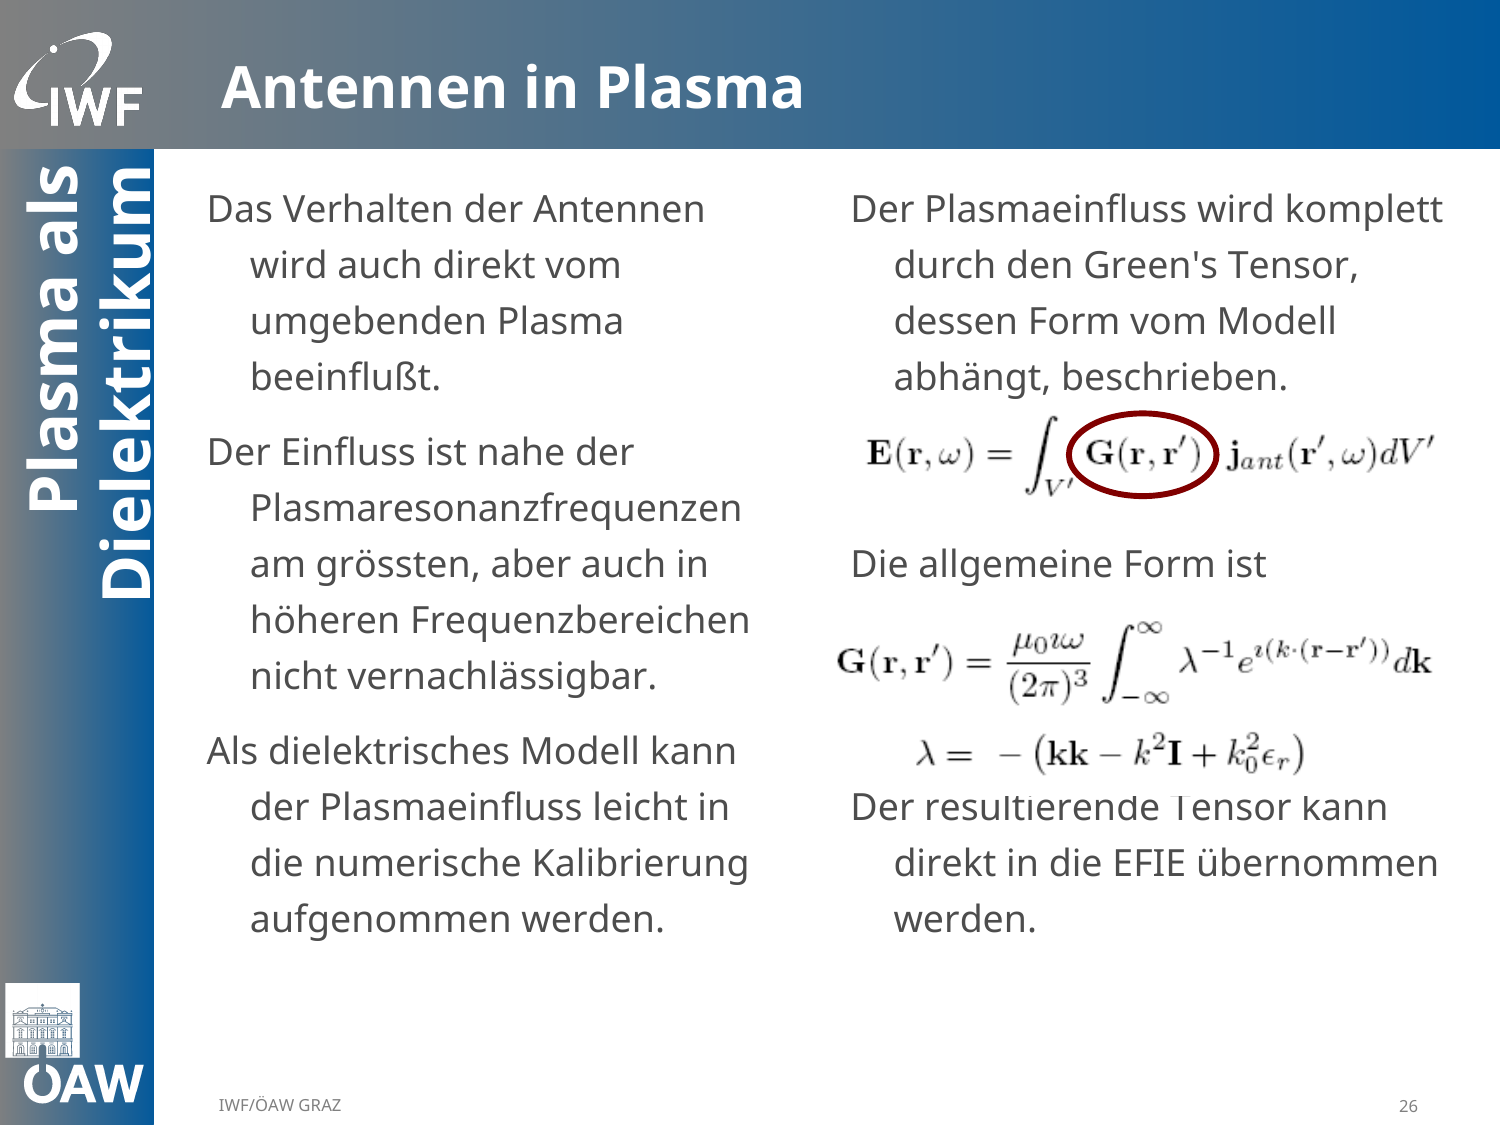

Antennen in Plasma
# Das Verhalten der Antennen wird auch direkt vom umgebenden Plasma beeinflußt.
Der Einfluss ist nahe der Plasmaresonanzfrequenzen am grössten, aber auch in höheren Frequenzbereichen nicht vernachlässigbar.
Als dielektrisches Modell kann der Plasmaeinfluss leicht in die numerische Kalibrierung aufgenommen werden.
Der Plasmaeinfluss wird komplett durch den Green's Tensor, dessen Form vom Modell abhängt, beschrieben.
Die allgemeine Form ist
Der resultierende Tensor kann direkt in die EFIE übernommen werden.
Plasma als Dielektrikum
IWF/ÖAW GRAZ
26